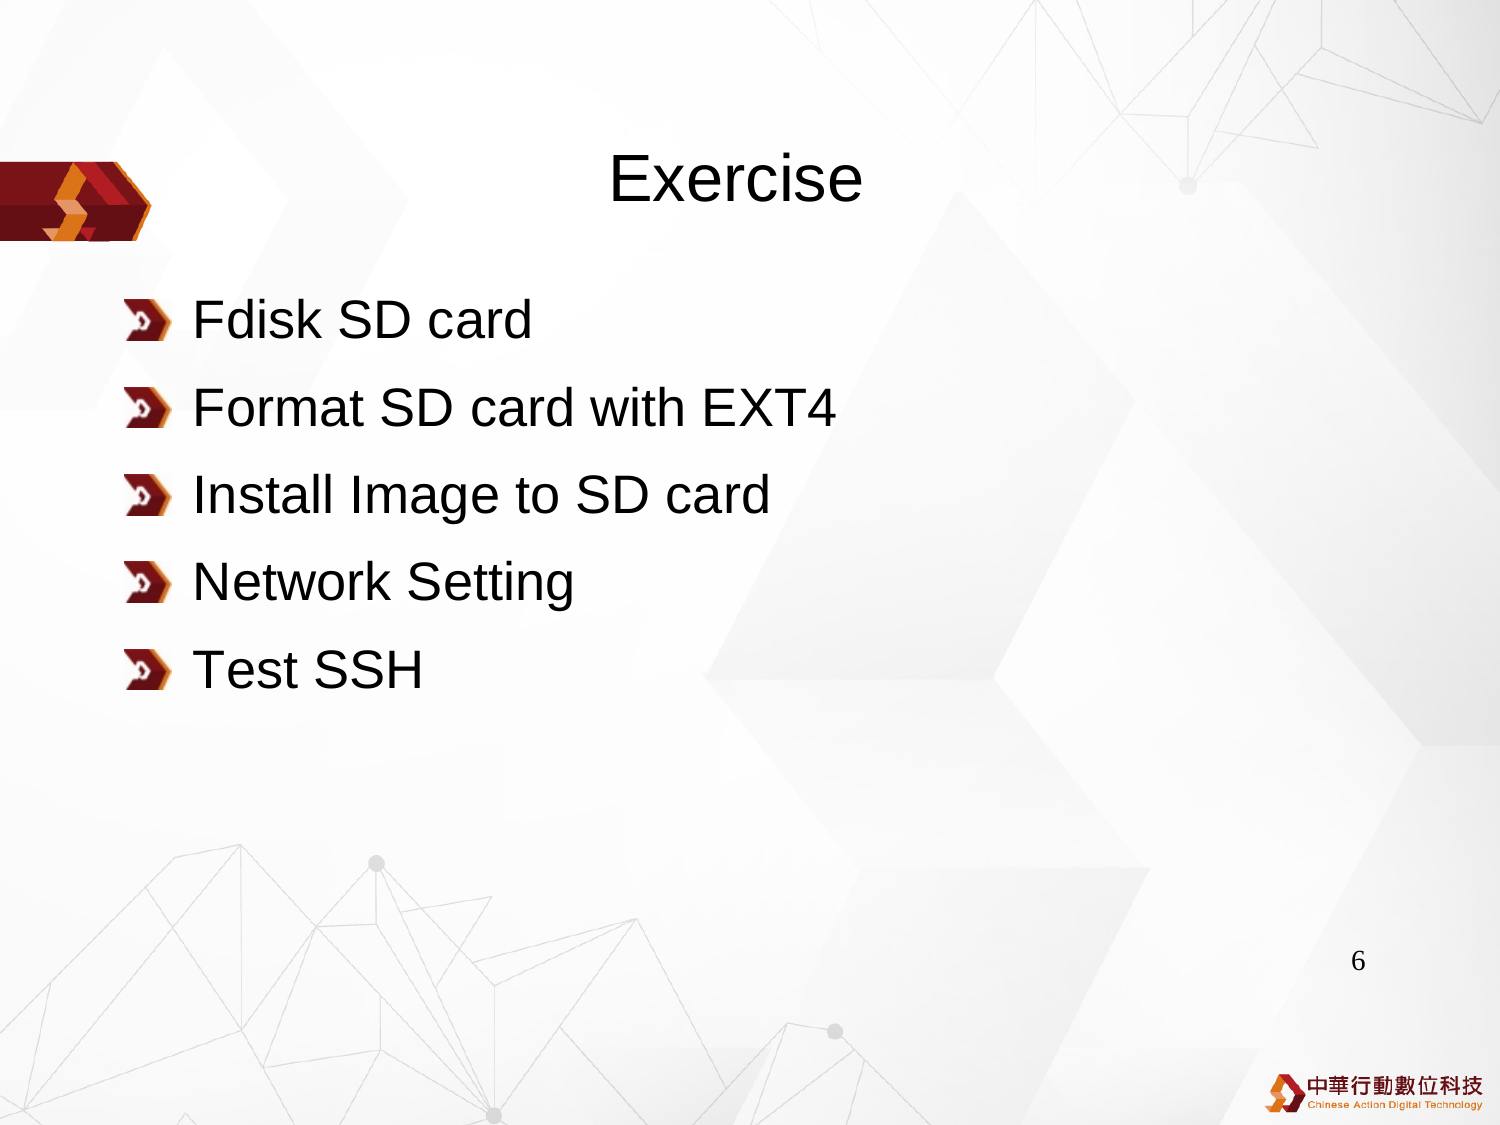

# Exercise
 Fdisk SD card
 Format SD card with EXT4
 Install Image to SD card
 Network Setting
 Test SSH
6